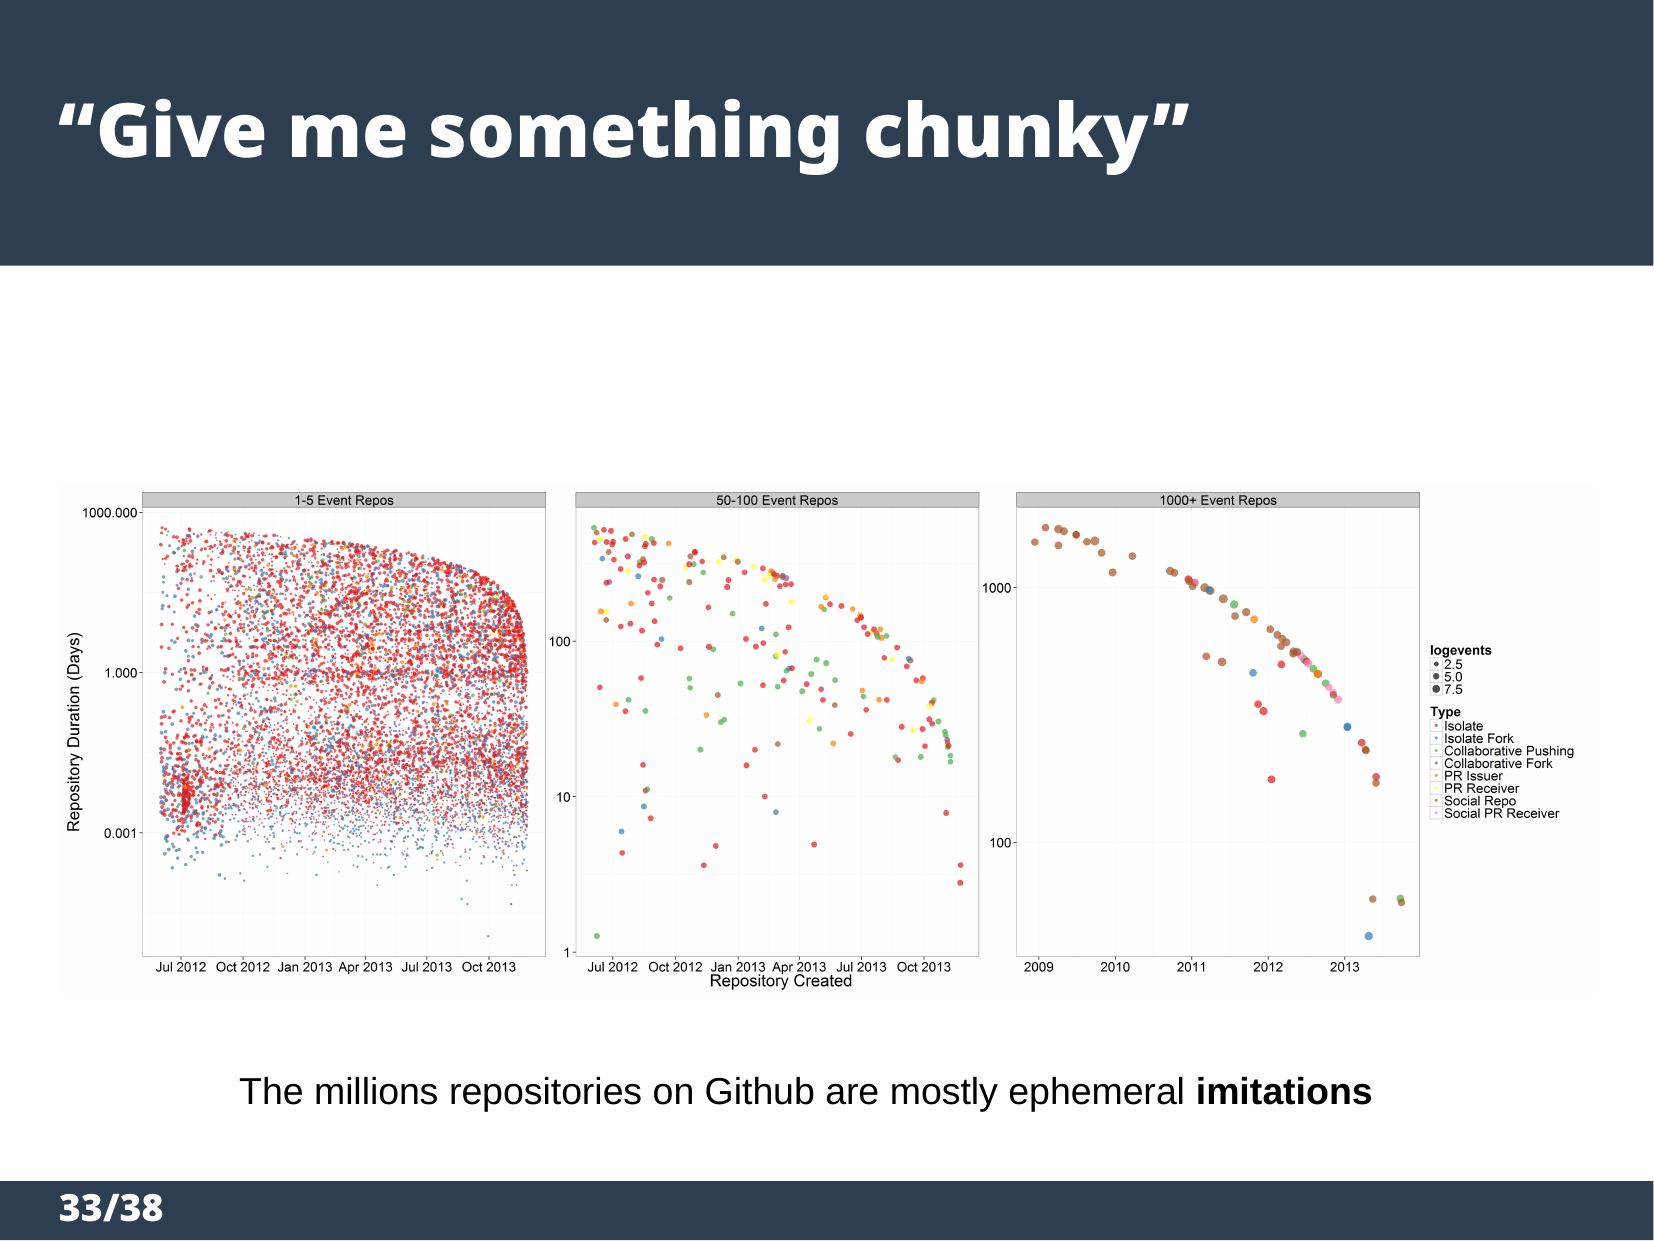

# “Give me something chunky”
The millions repositories on Github are mostly ephemeral imitations